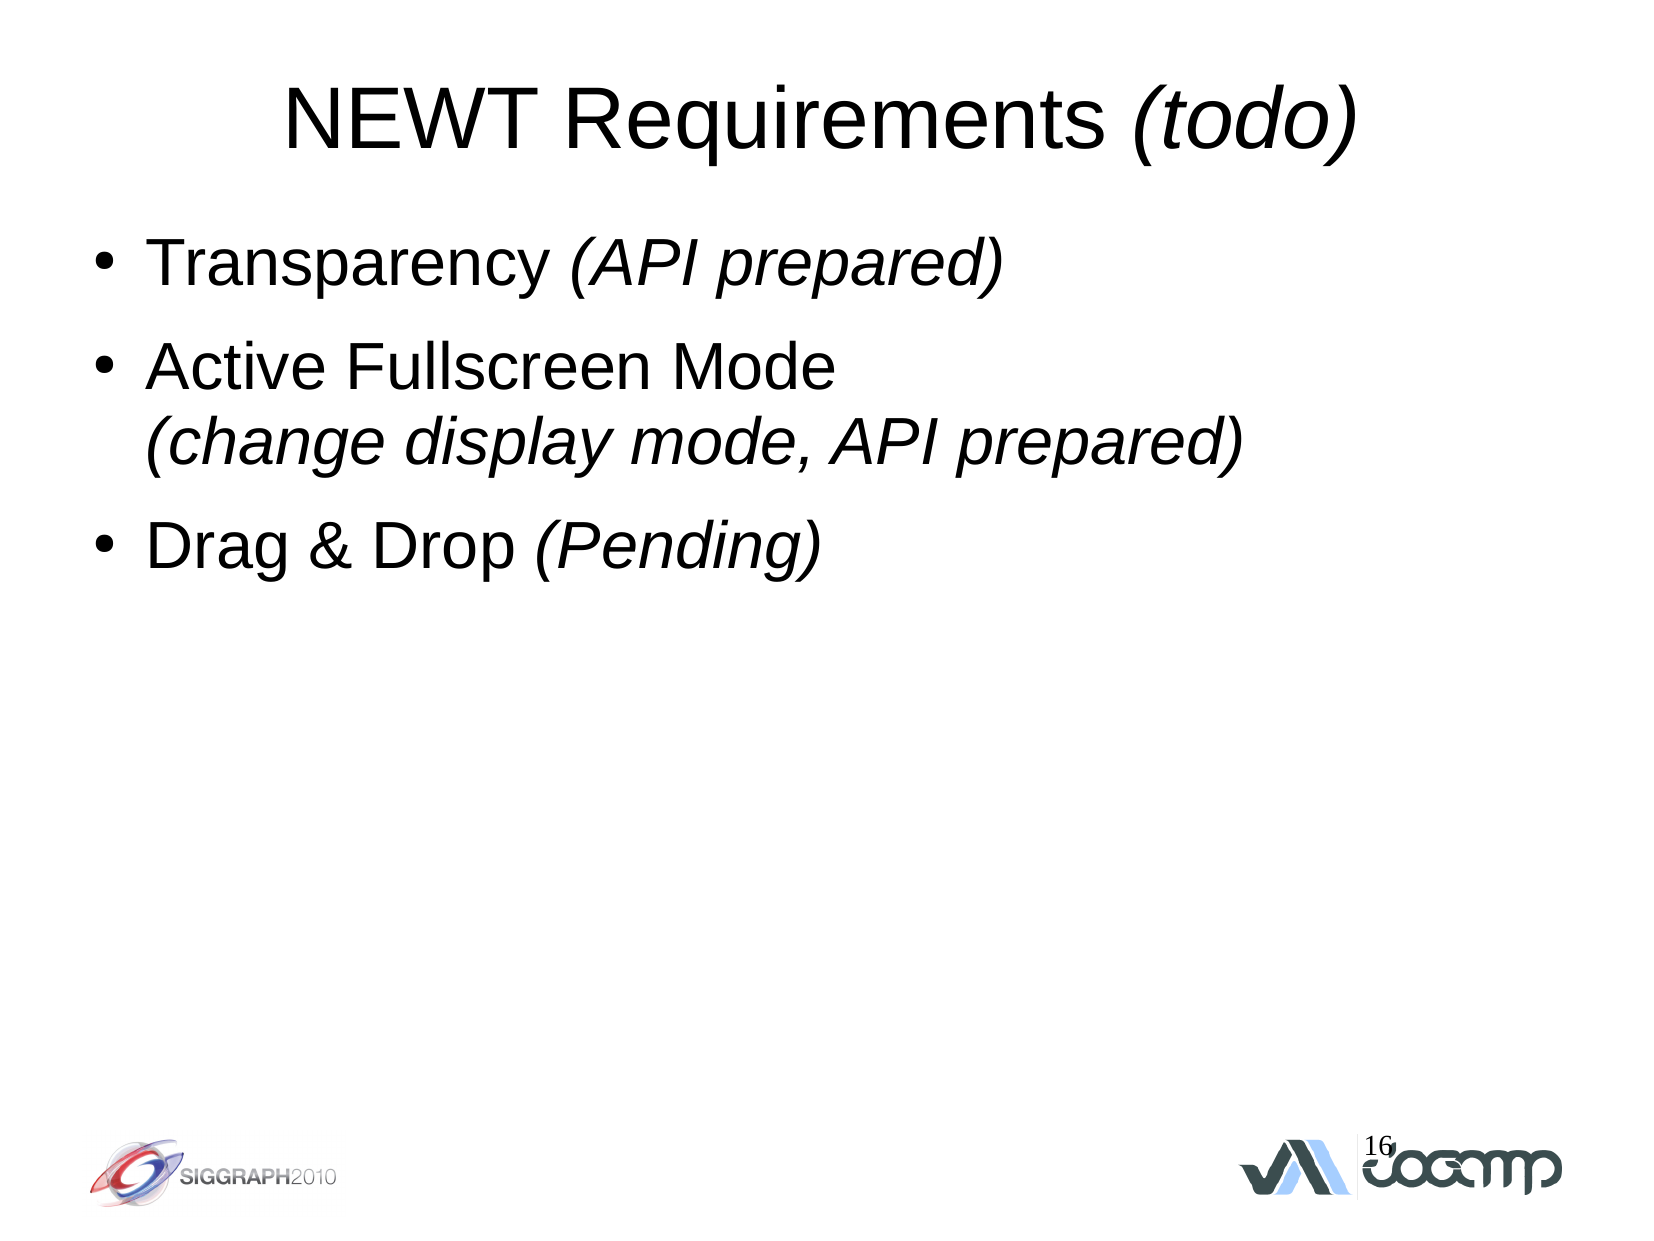

# NEWT Requirements (todo)
Transparency (API prepared)
Active Fullscreen Mode
(change display mode, API prepared)
Drag & Drop (Pending)
16